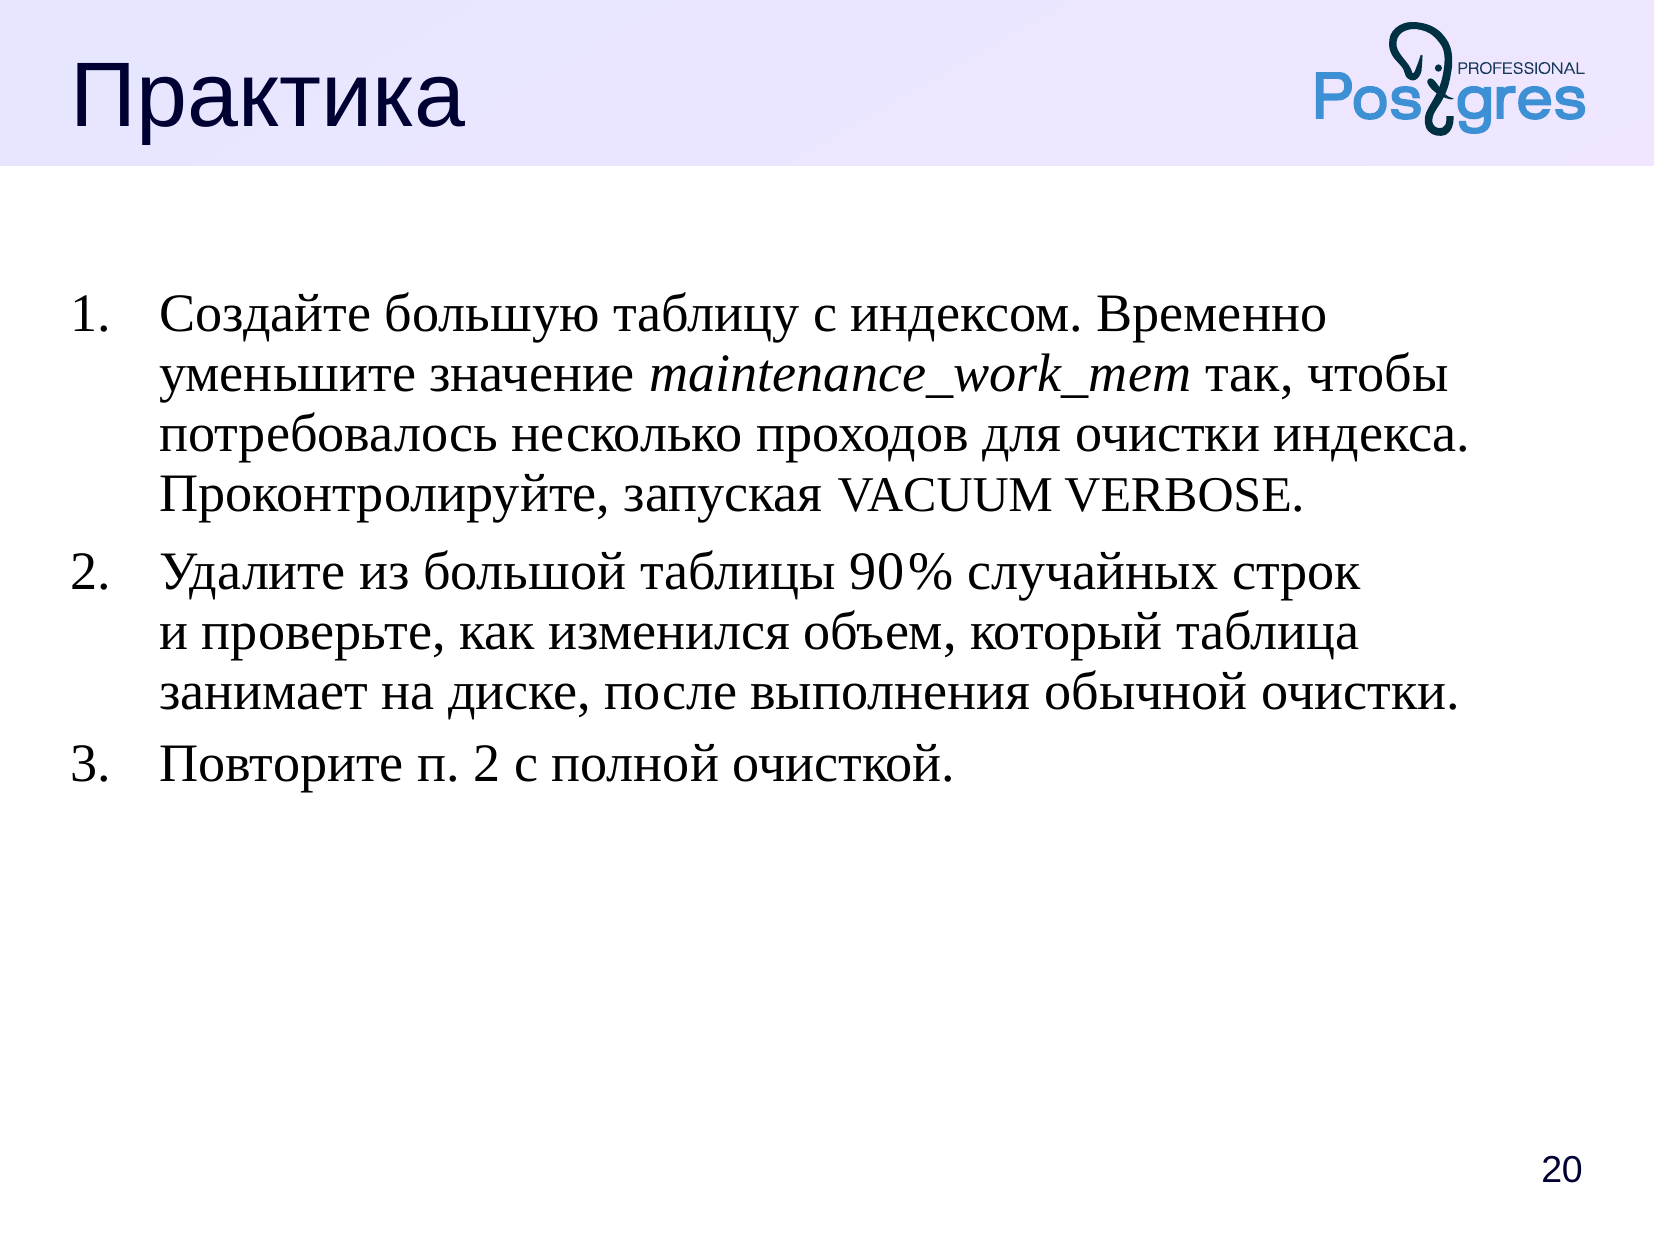

# Практика
Создайте большую таблицу с индексом. Временно уменьшите значение maintenance_work_mem так, чтобы потребовалось несколько проходов для очистки индекса.
Проконтролируйте, запуская VACUUM VERBOSE.
Удалите из большой таблицы 90% случайных строк
и проверьте, как изменился объем, который таблица занимает на диске, после выполнения обычной очистки.
Повторите п. 2 с полной очисткой.